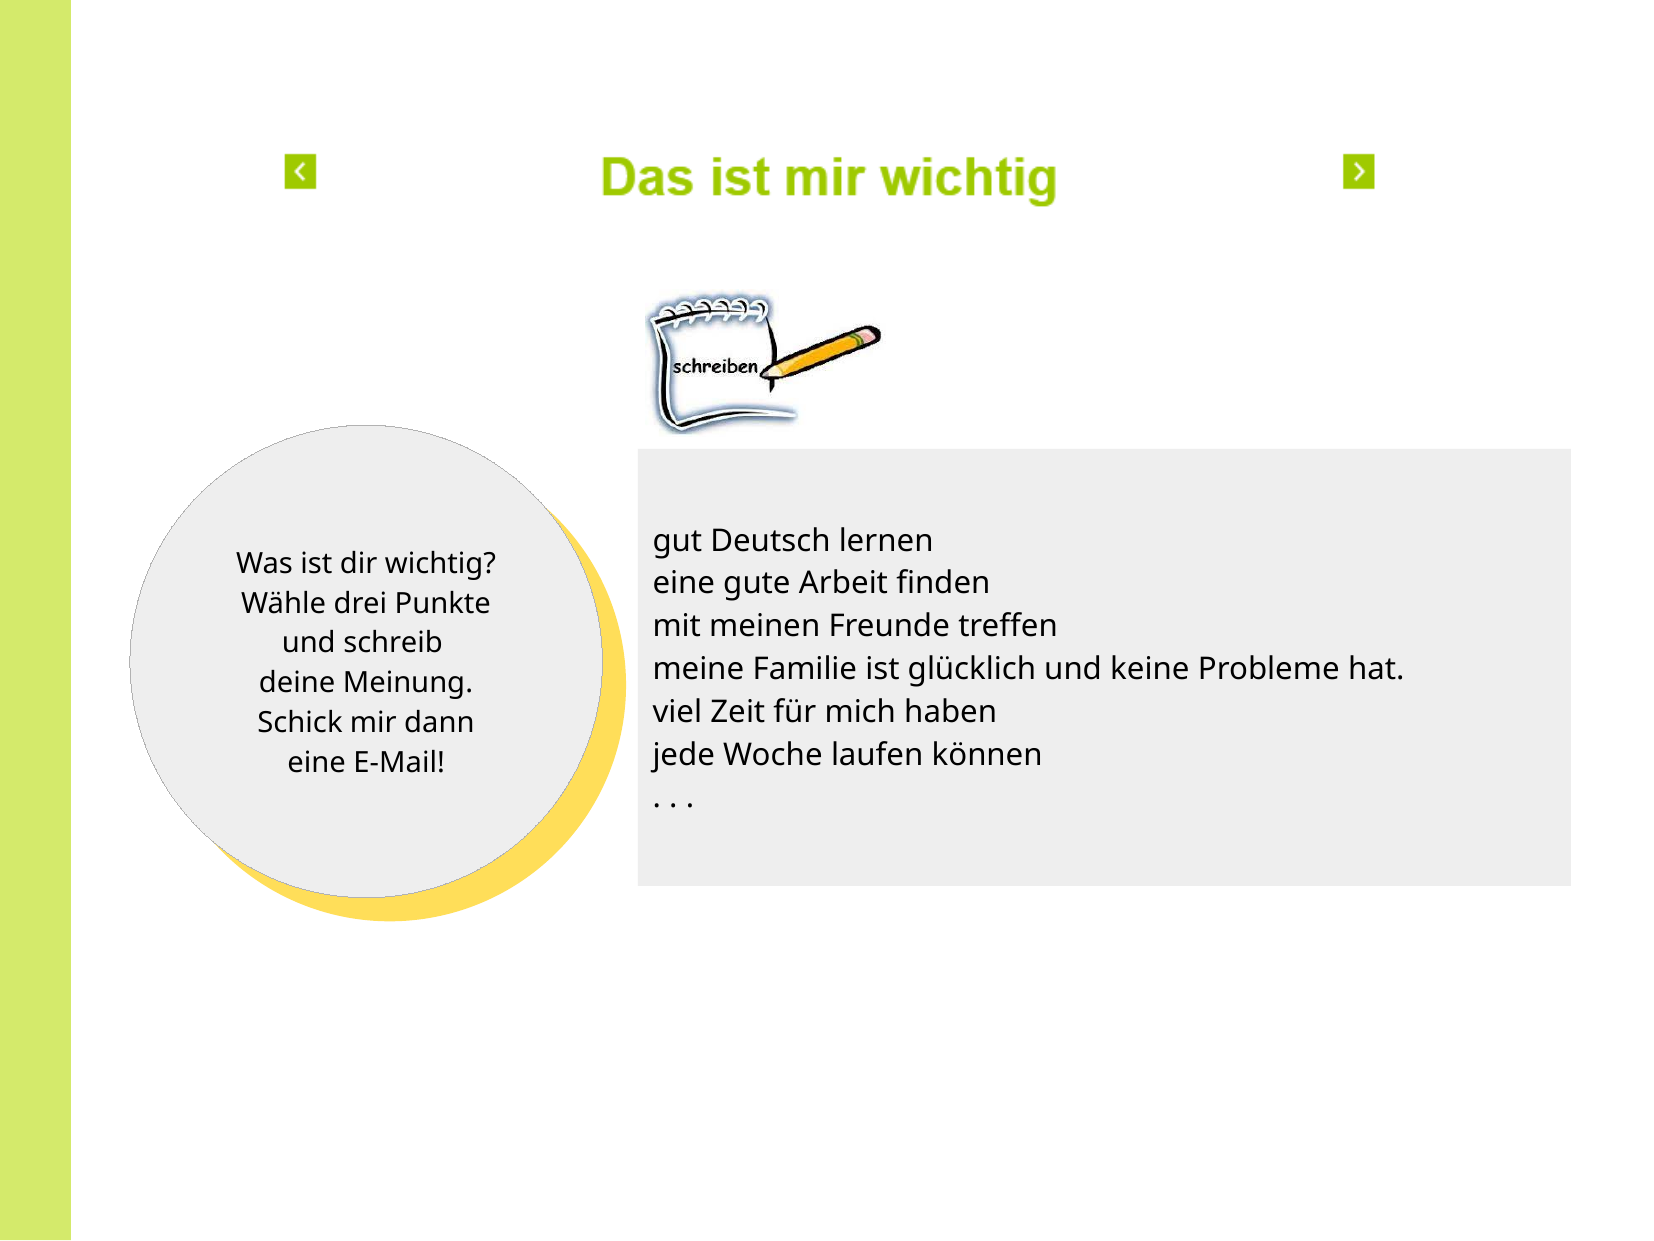

Was ist dir wichtig?
Wähle drei Punkte
und schreib
deine Meinung.
Schick mir dann
eine E-Mail!
gut Deutsch lernen
eine gute Arbeit finden
mit meinen Freunde treffen
meine Familie ist glücklich und keine Probleme hat.
viel Zeit für mich haben
jede Woche laufen können
. . .